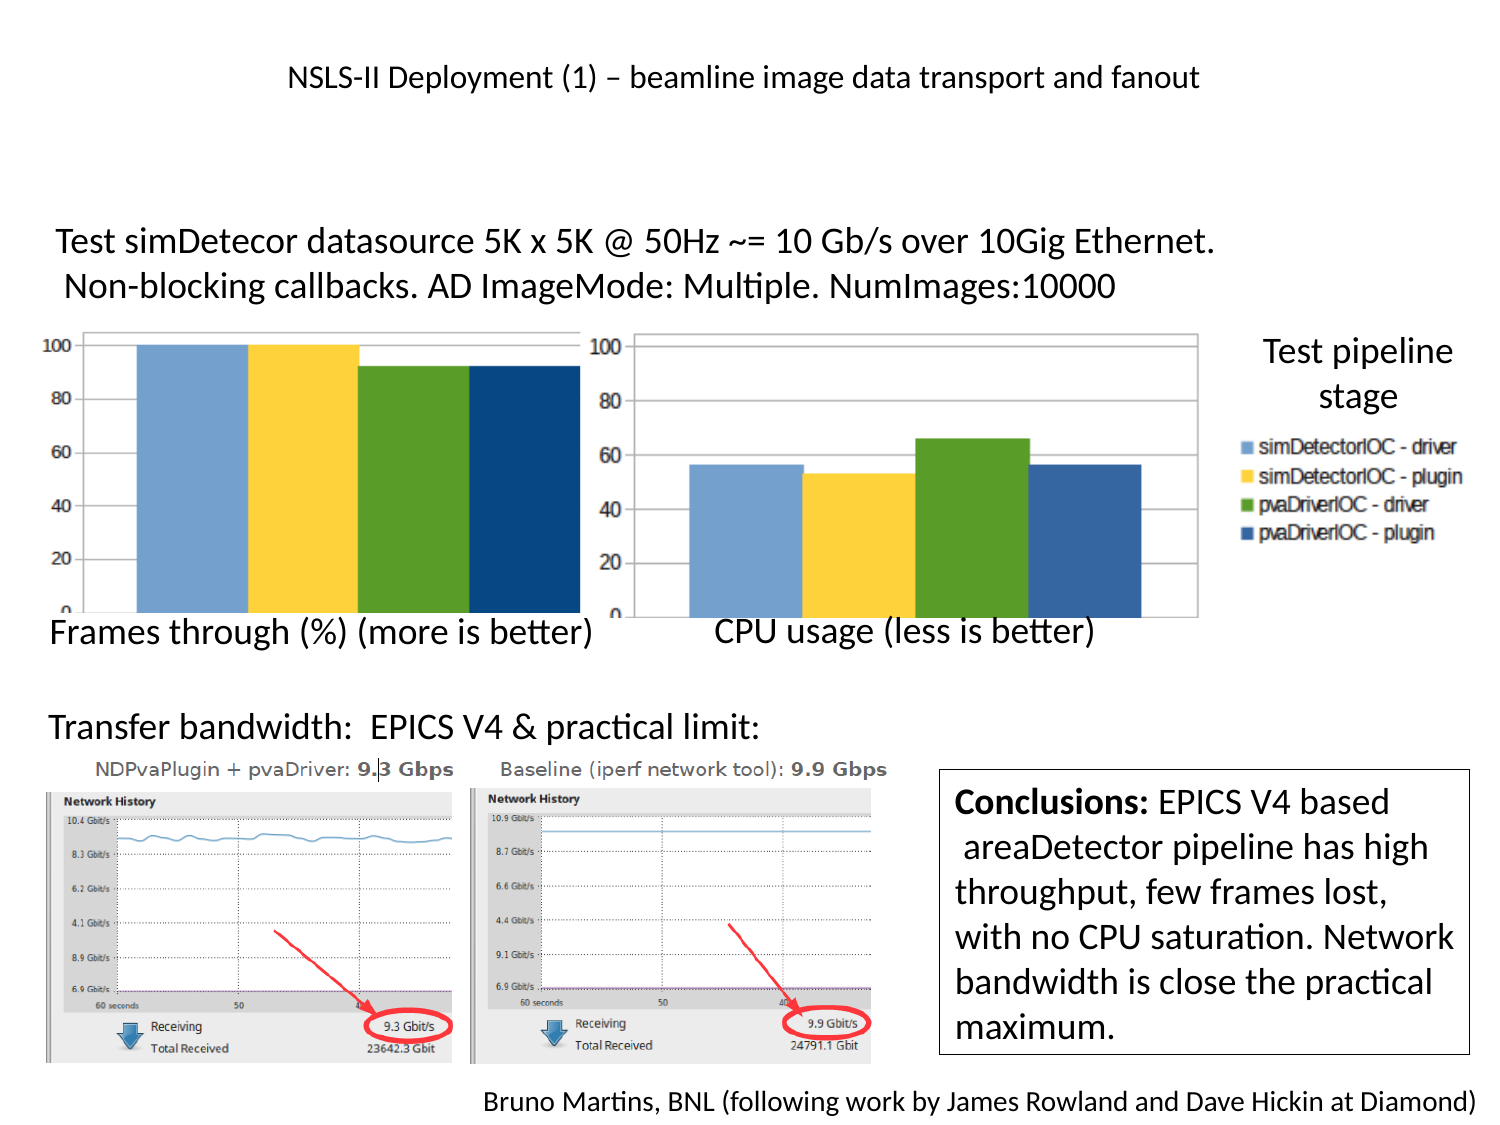

NSLS-II Deployment (1) – beamline image data transport and fanout
# NSLS-II V4 areaDetector Performance Test
Test simDetecor datasource 5K x 5K @ 50Hz ~= 10 Gb/s over 10Gig Ethernet.
 Non-blocking callbacks. AD ImageMode: Multiple. NumImages:10000
Test pipeline
stage
CPU usage (less is better)
 Frames through (%) (more is better)
Transfer bandwidth: EPICS V4 & practical limit:
Conclusions: EPICS V4 based
 areaDetector pipeline has high
throughput, few frames lost,
with no CPU saturation. Network
bandwidth is close the practical
maximum.
Bruno Martins, BNL (following work by James Rowland and Dave Hickin at Diamond)